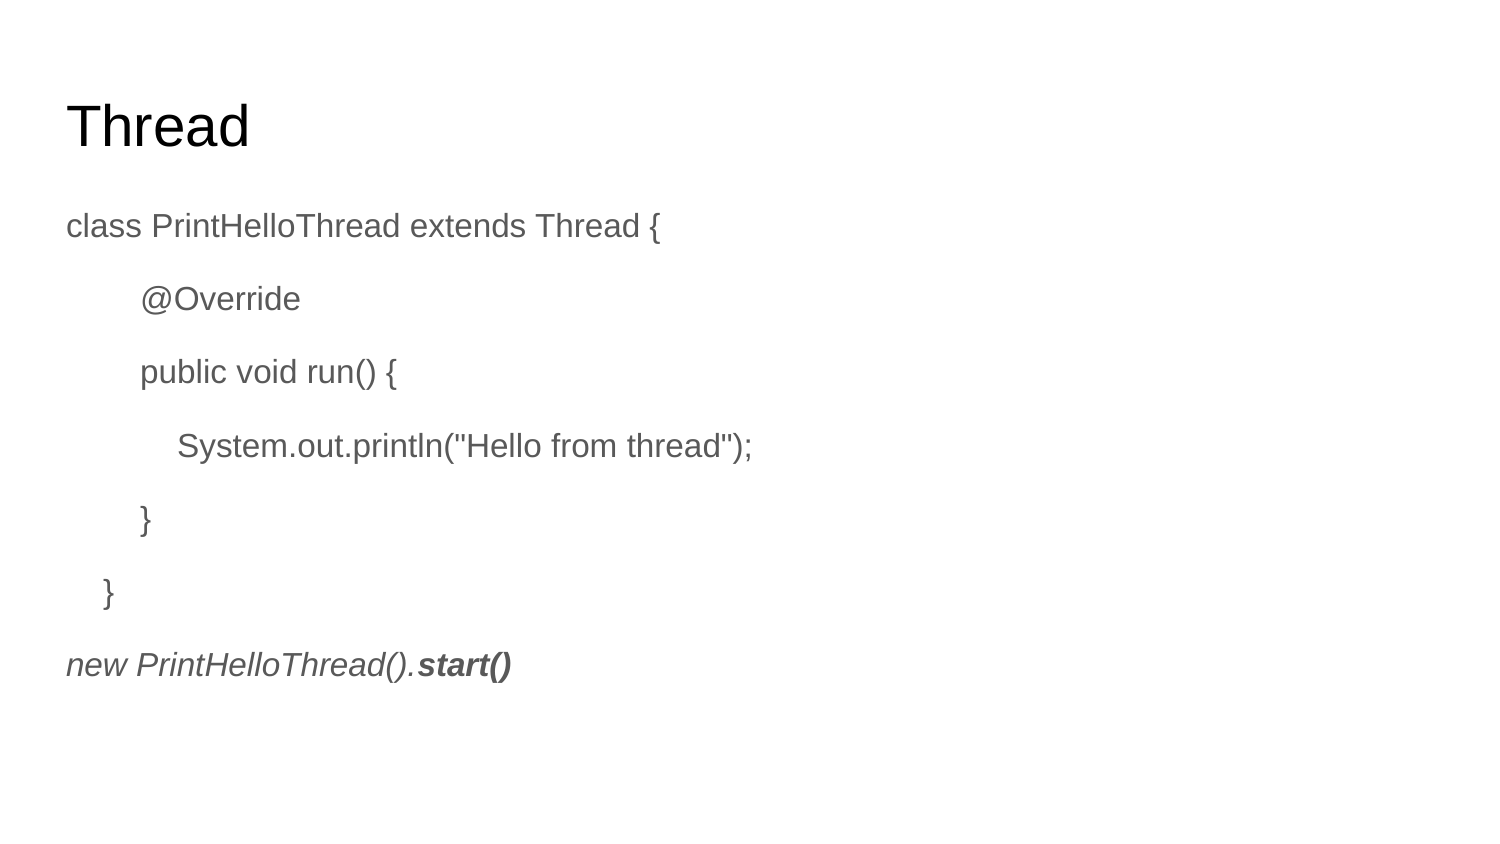

# Thread
class PrintHelloThread extends Thread {
 @Override
 public void run() {
 System.out.println("Hello from thread");
 }
 }
new PrintHelloThread().start()